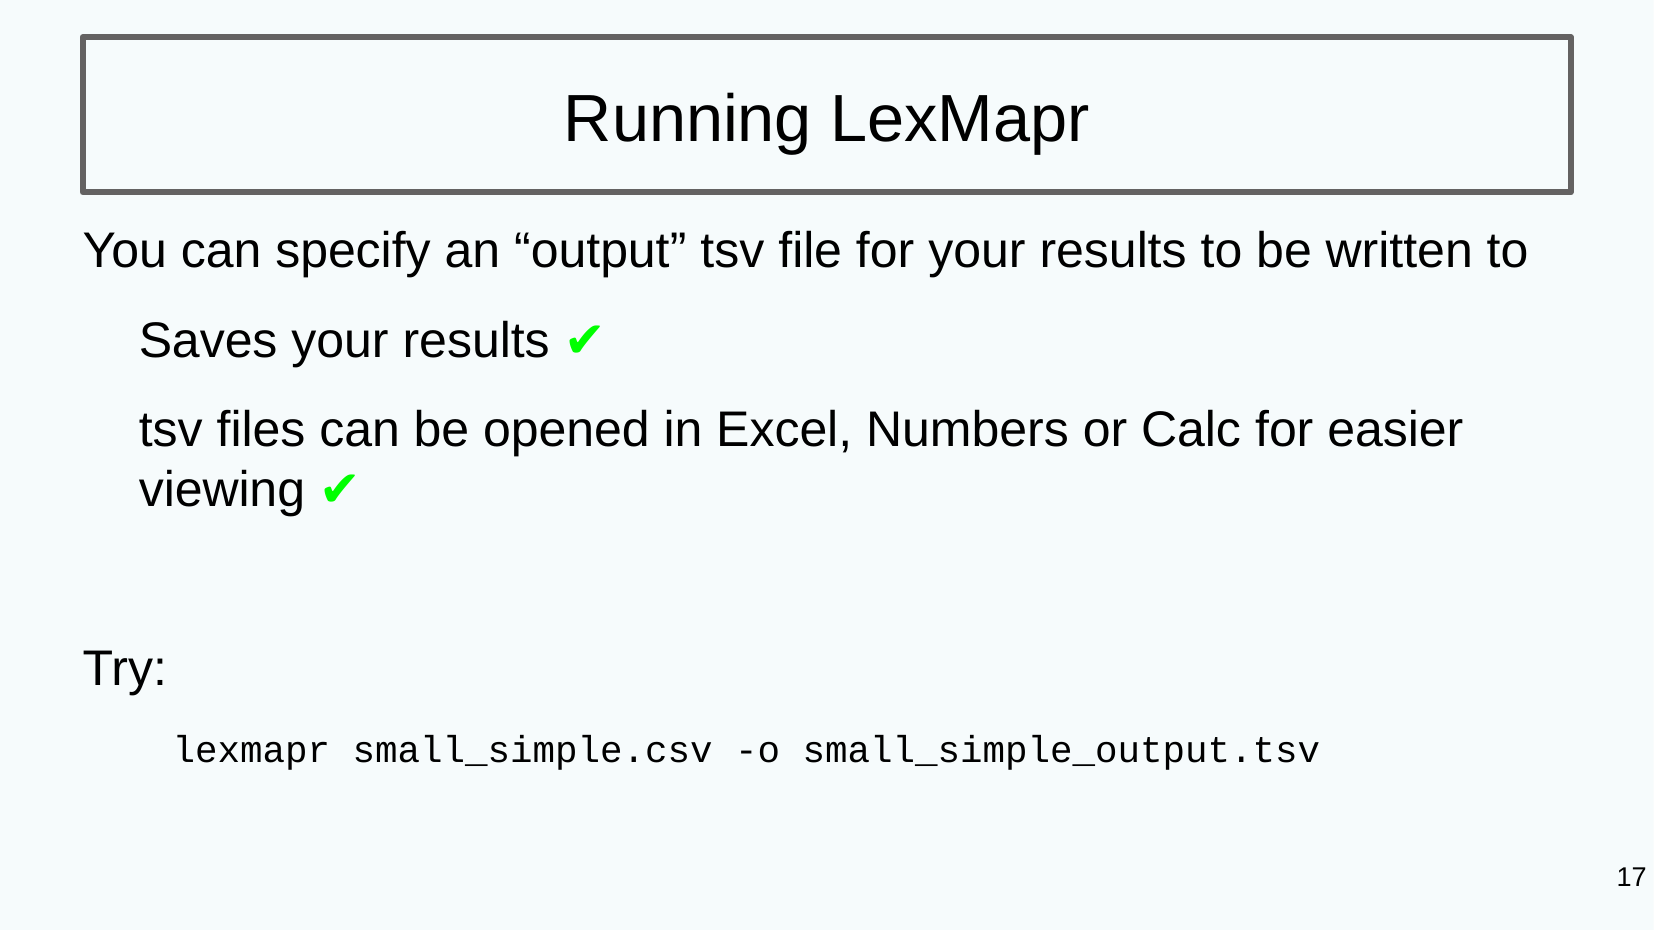

Running LexMapr
You can specify an “output” tsv file for your results to be written to
 Saves your results ✔
 tsv files can be opened in Excel, Numbers or Calc for easier
 viewing ✔
Try:
 lexmapr small_simple.csv -o small_simple_output.tsv